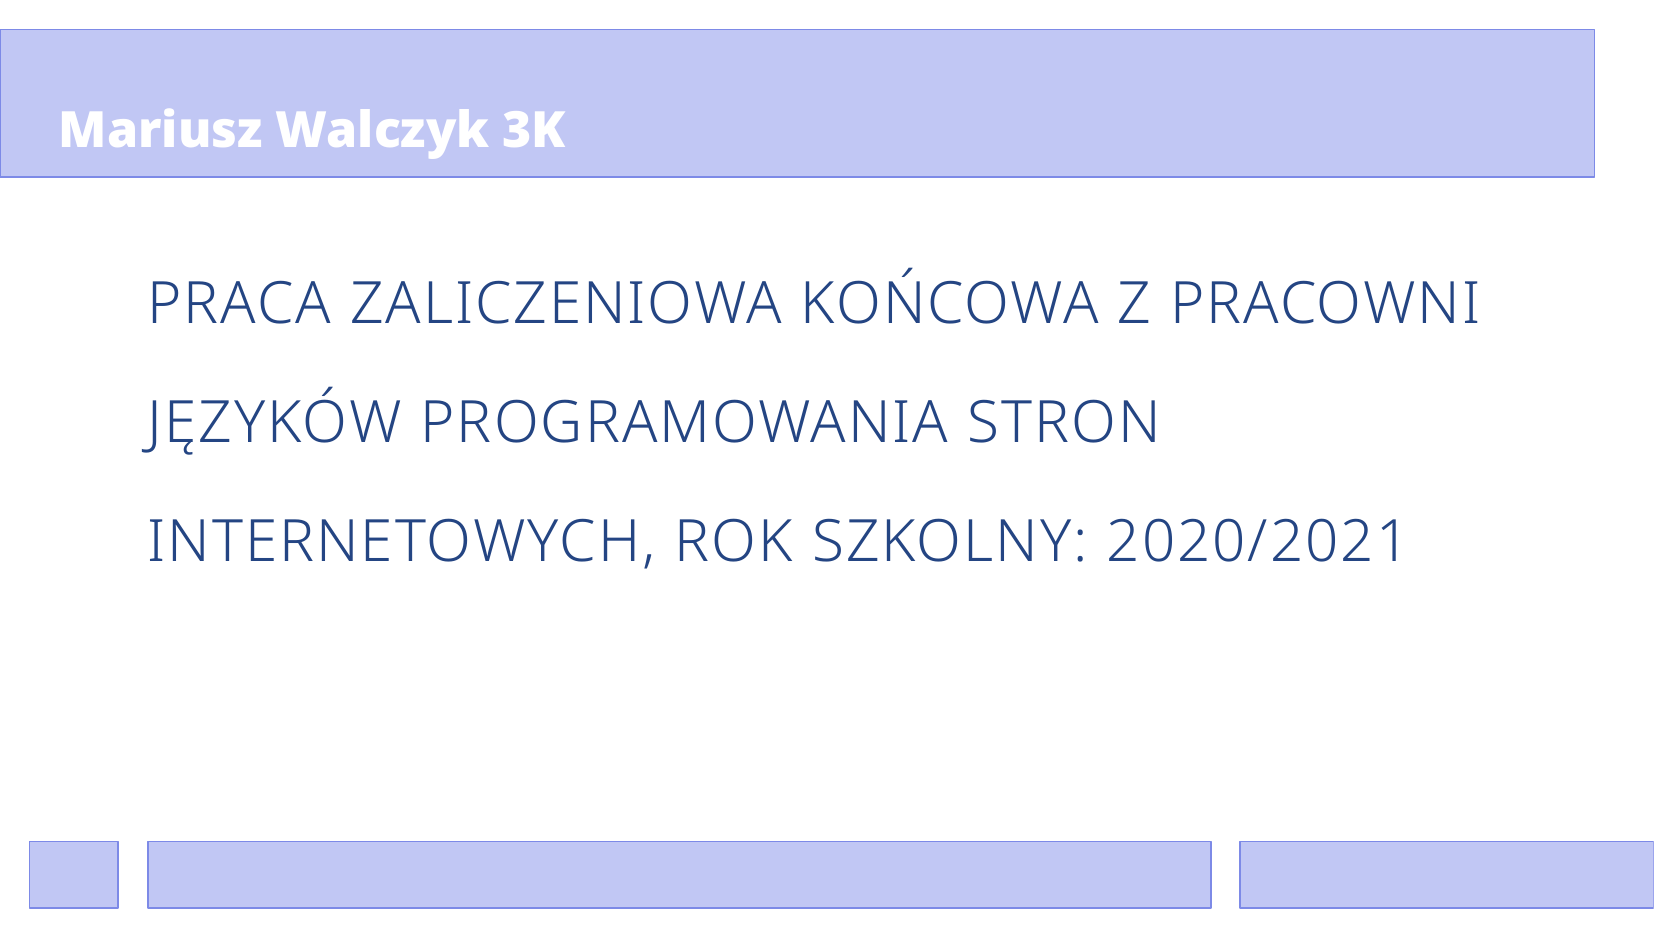

# Mariusz Walczyk 3K
Praca zaliczeniowa końcowa z pracowni języków programowania stron internetowych, rok szkolny: 2020/2021